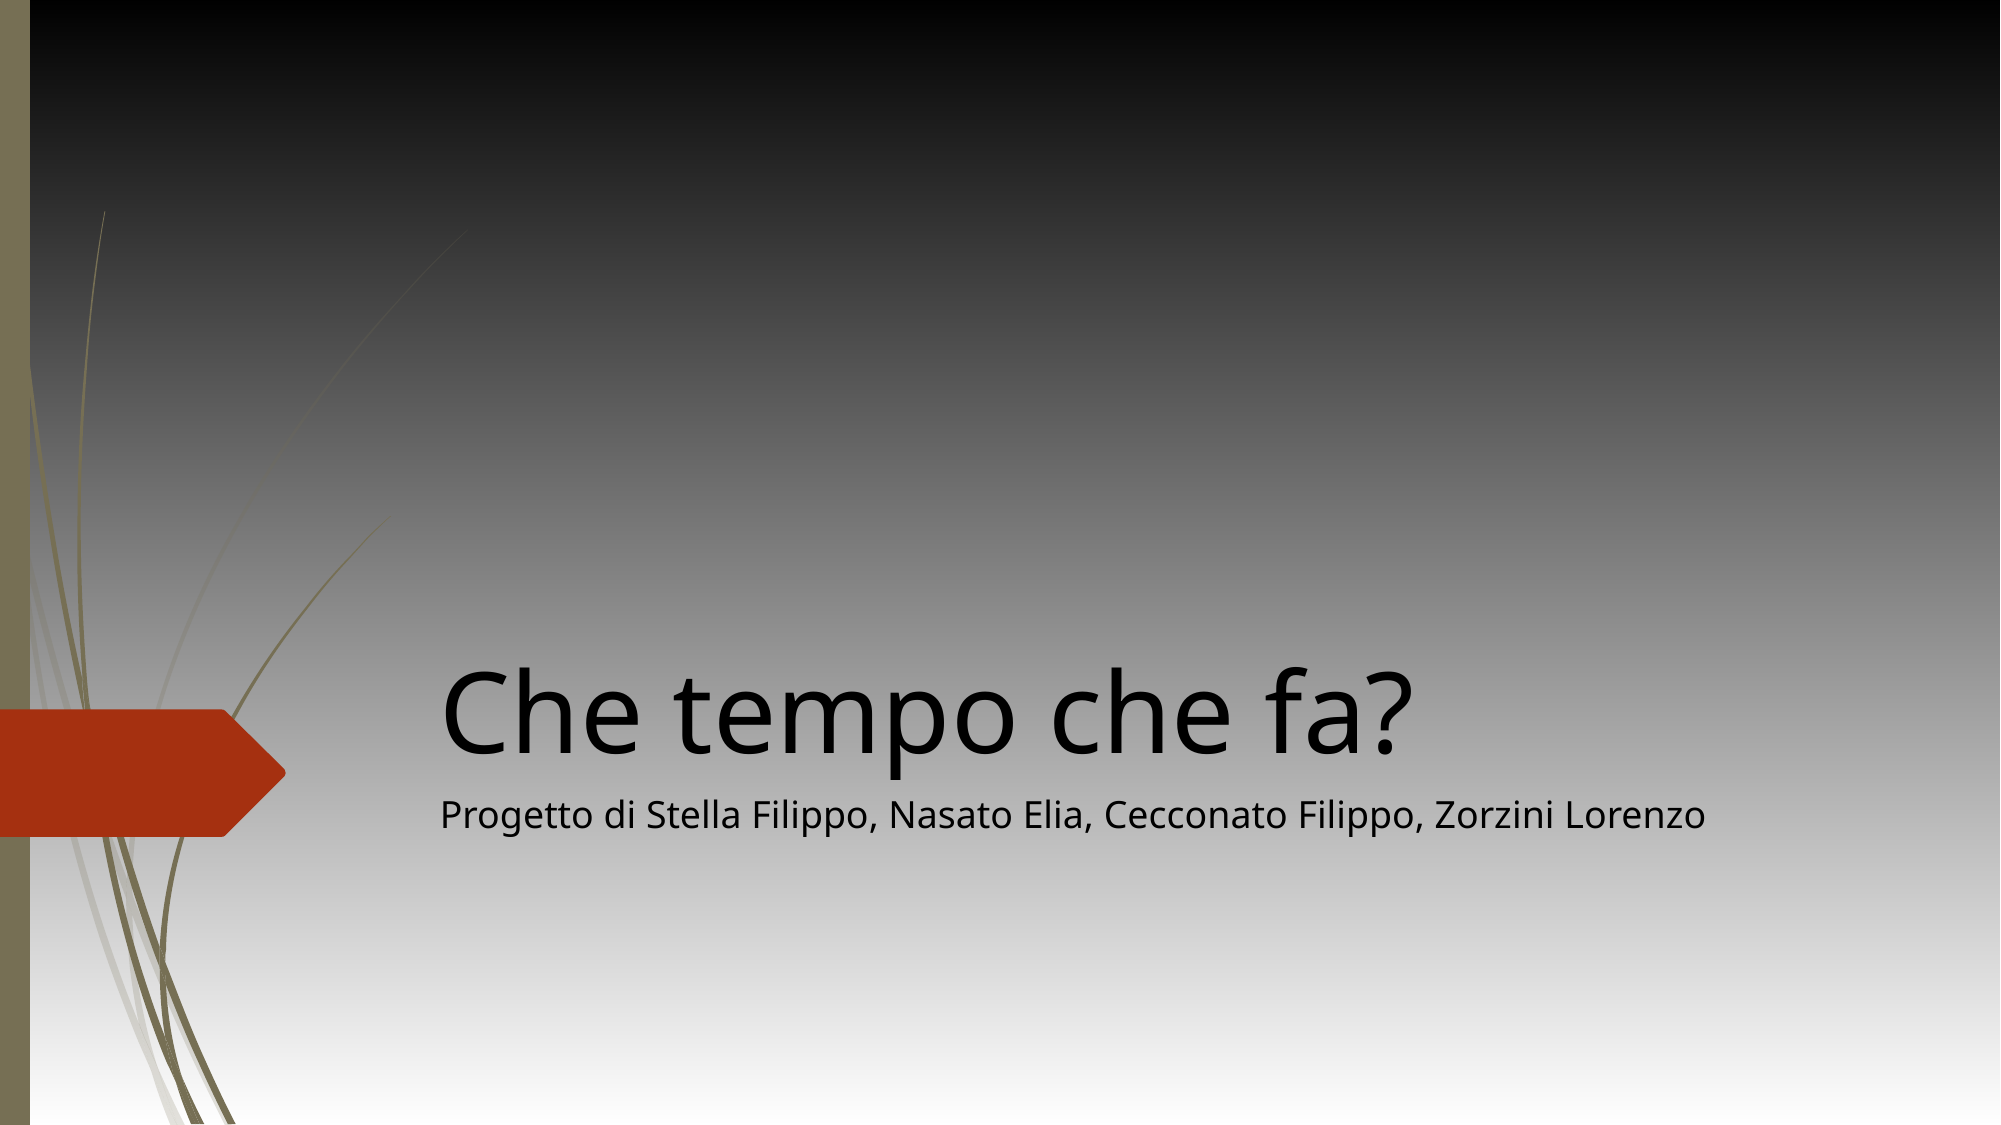

# Che tempo che fa?
Progetto di Stella Filippo, Nasato Elia, Cecconato Filippo, Zorzini Lorenzo